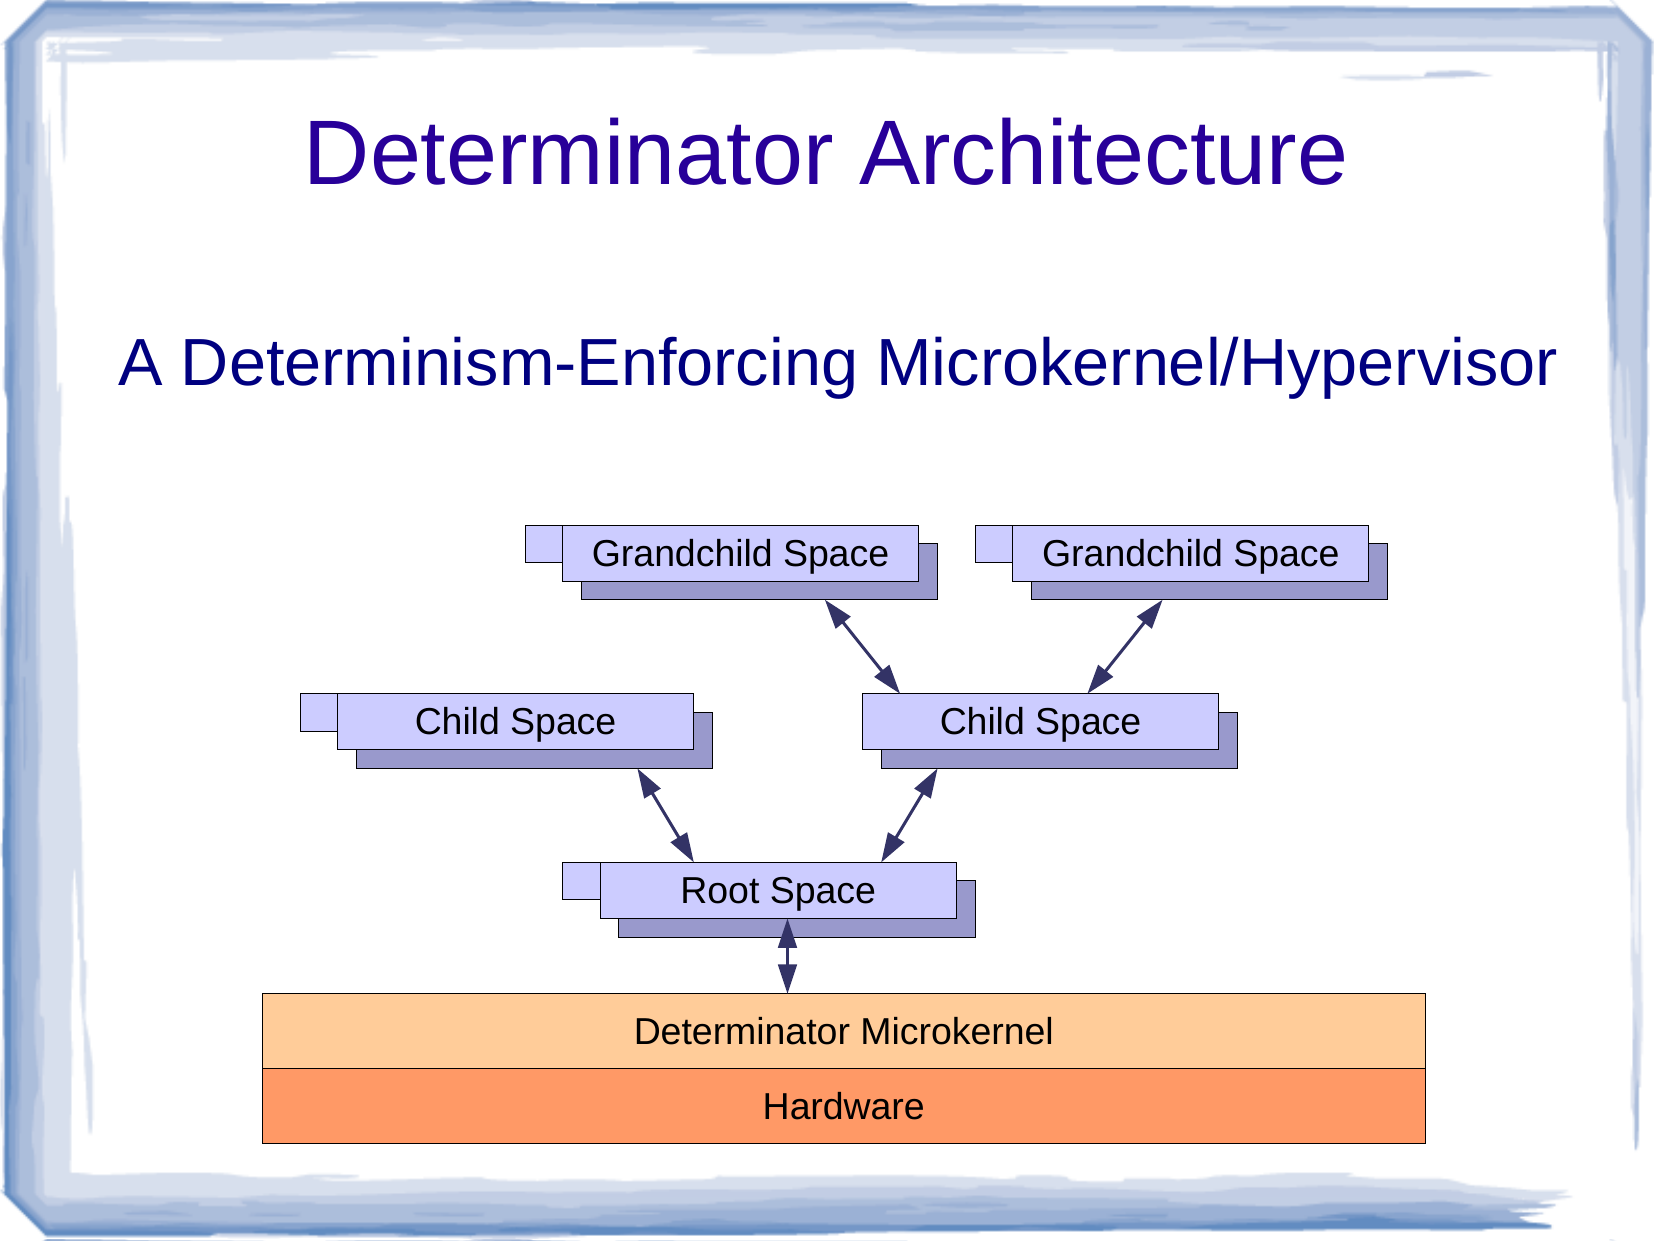

# Determinator Architecture
A Determinism-Enforcing Microkernel/Hypervisor
Grandchild Space
Grandchild Space
Child Space
Child Space
Root Space
Determinator Microkernel
Hardware